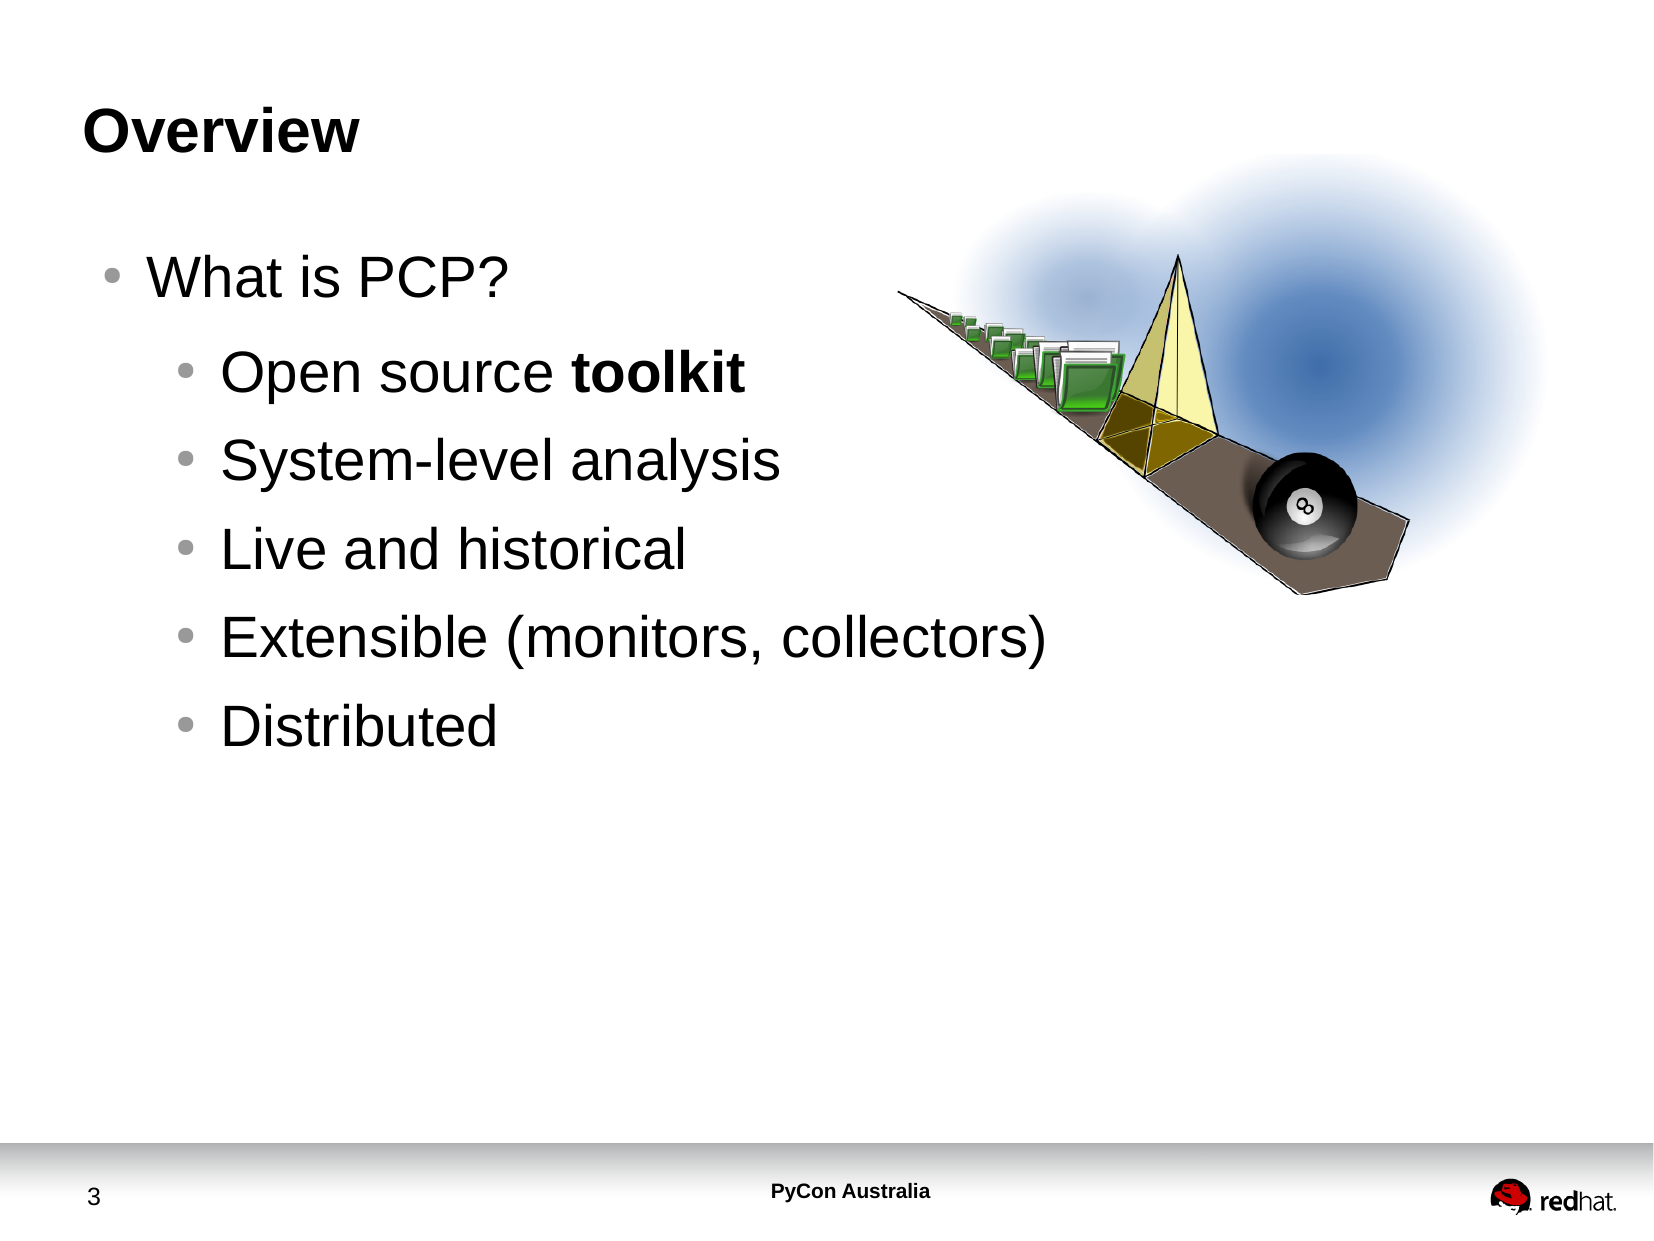

# Overview
What is PCP?
Open source toolkit
System-level analysis
Live and historical
Extensible (monitors, collectors)
Distributed